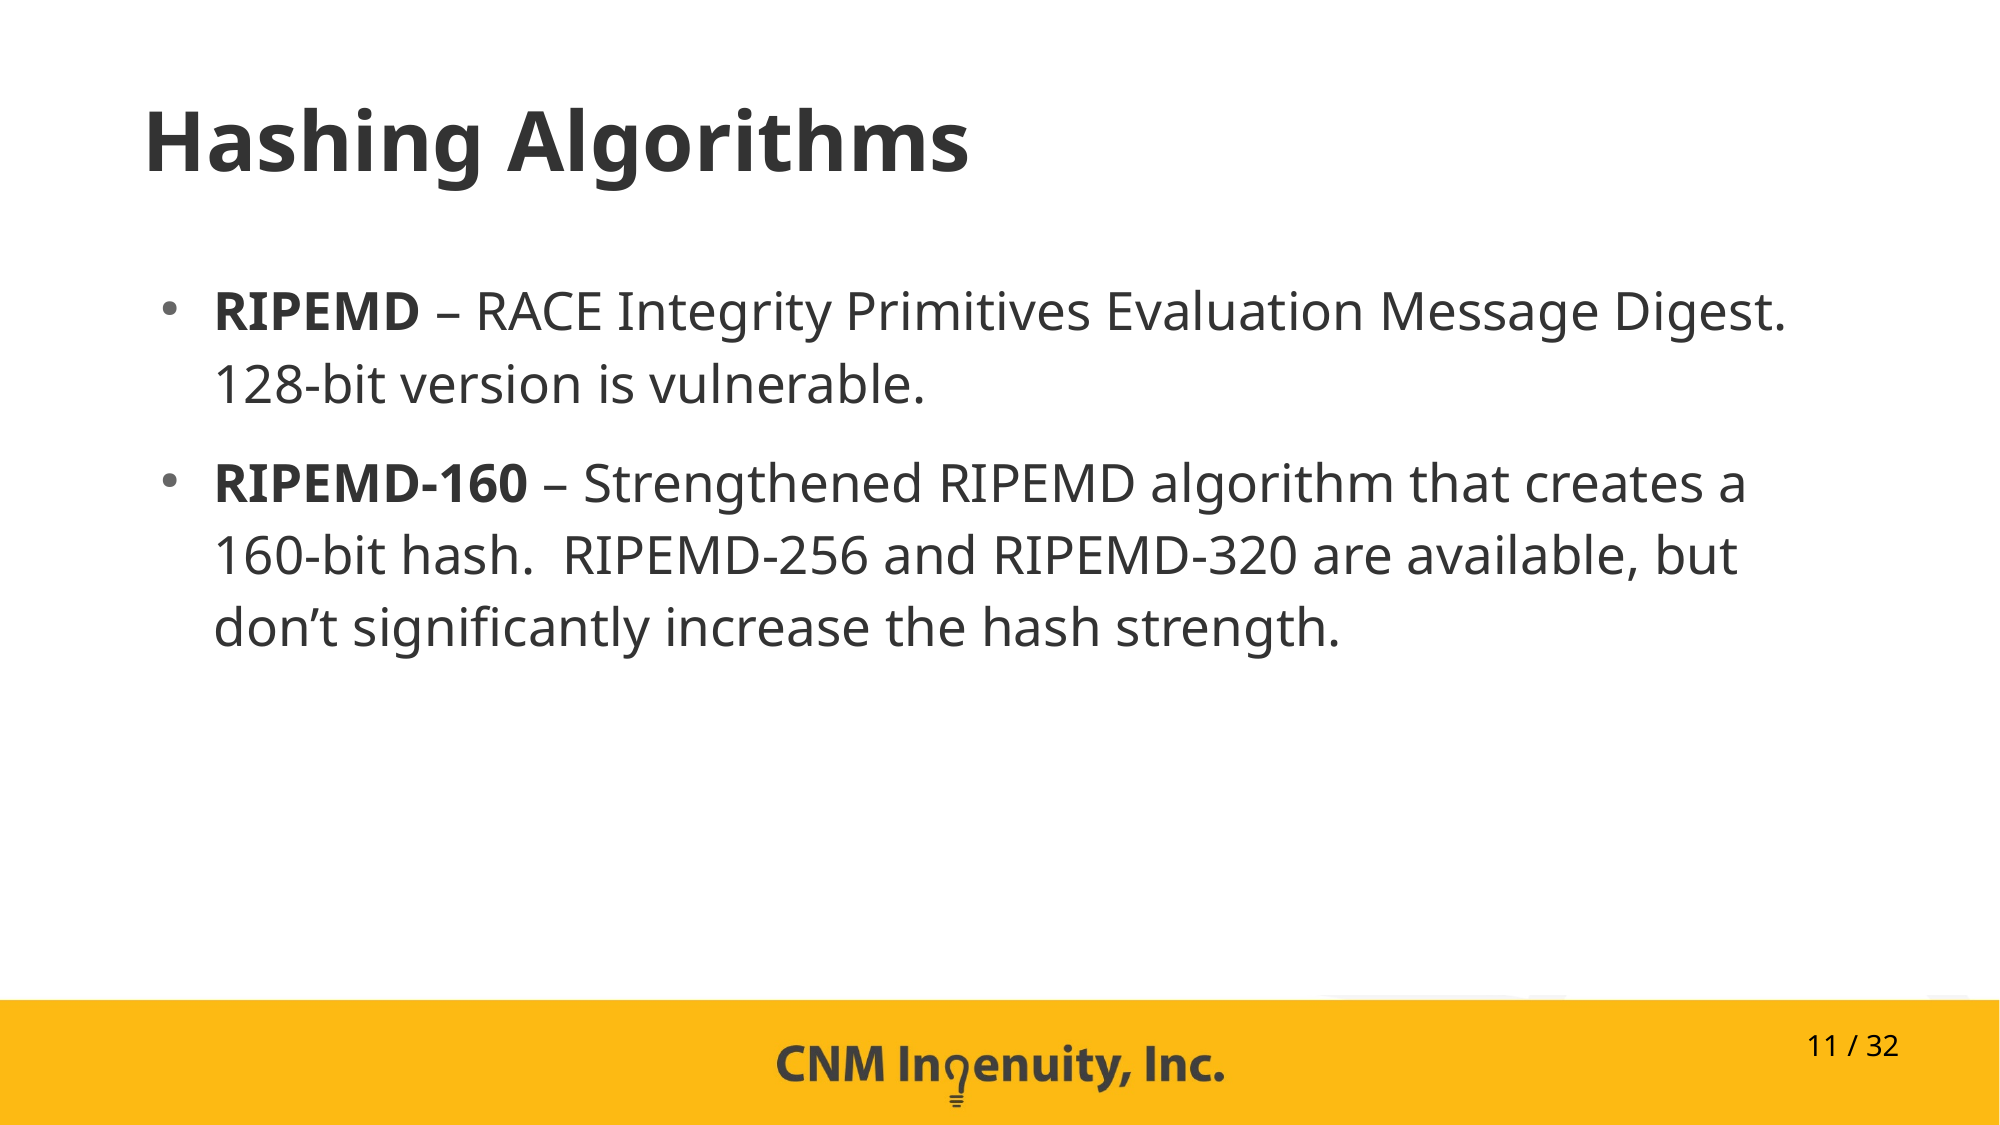

# Hashing Algorithms
RIPEMD – RACE Integrity Primitives Evaluation Message Digest. 128-bit version is vulnerable.
RIPEMD-160 – Strengthened RIPEMD algorithm that creates a 160-bit hash. RIPEMD-256 and RIPEMD-320 are available, but don’t significantly increase the hash strength.
11